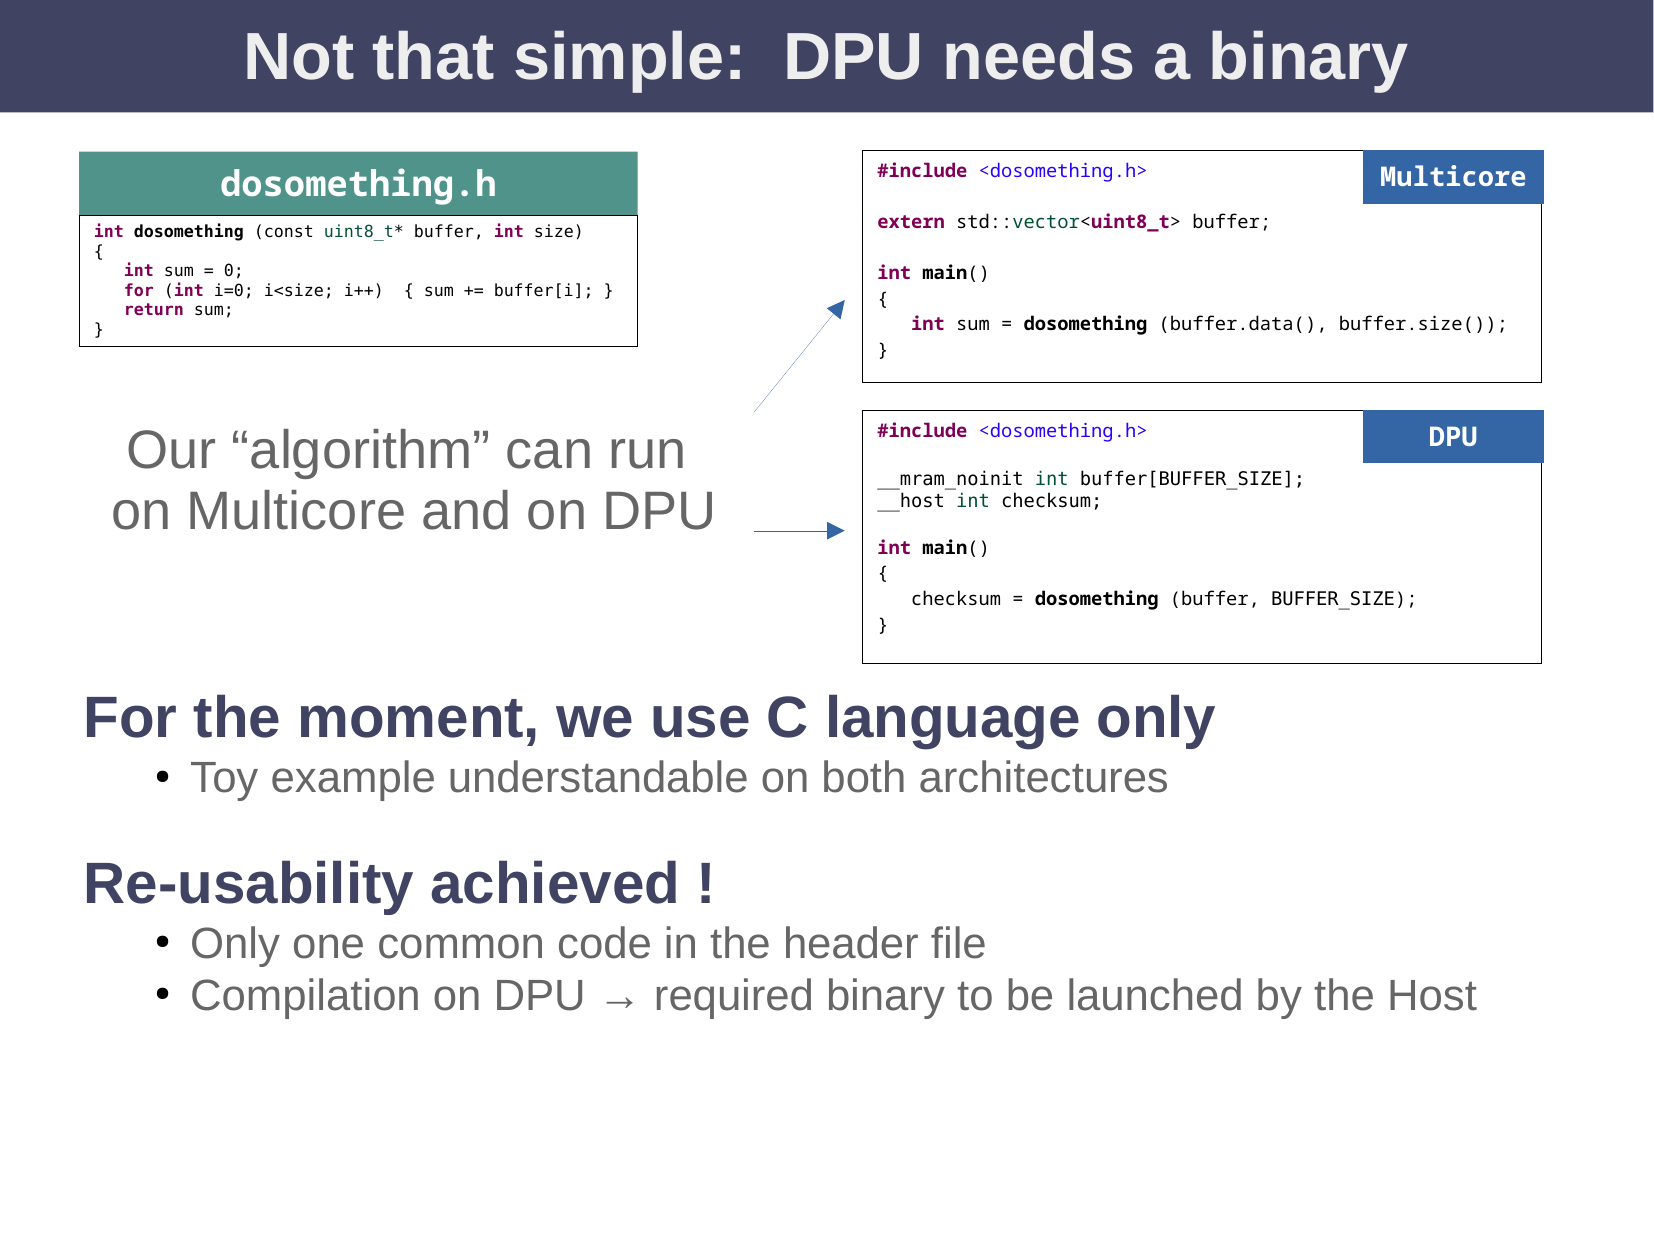

Not that simple: DPU needs a binary
#include <dosomething.h>
extern std::vector<uint8_t> buffer;
int main()
{
 int sum = dosomething (buffer.data(), buffer.size());
}
Multicore
dosomething.h
int dosomething (const uint8_t* buffer, int size)
{
 int sum = 0;
 for (int i=0; i<size; i++) { sum += buffer[i]; }
 return sum;
}
#include <dosomething.h>
__mram_noinit int buffer[BUFFER_SIZE];
__host int checksum;
int main()
{
 checksum = dosomething (buffer, BUFFER_SIZE);
}
DPU
Our “algorithm” can run
on Multicore and on DPU
For the moment, we use C language only
Toy example understandable on both architectures
Re-usability achieved !
Only one common code in the header file
Compilation on DPU → required binary to be launched by the Host